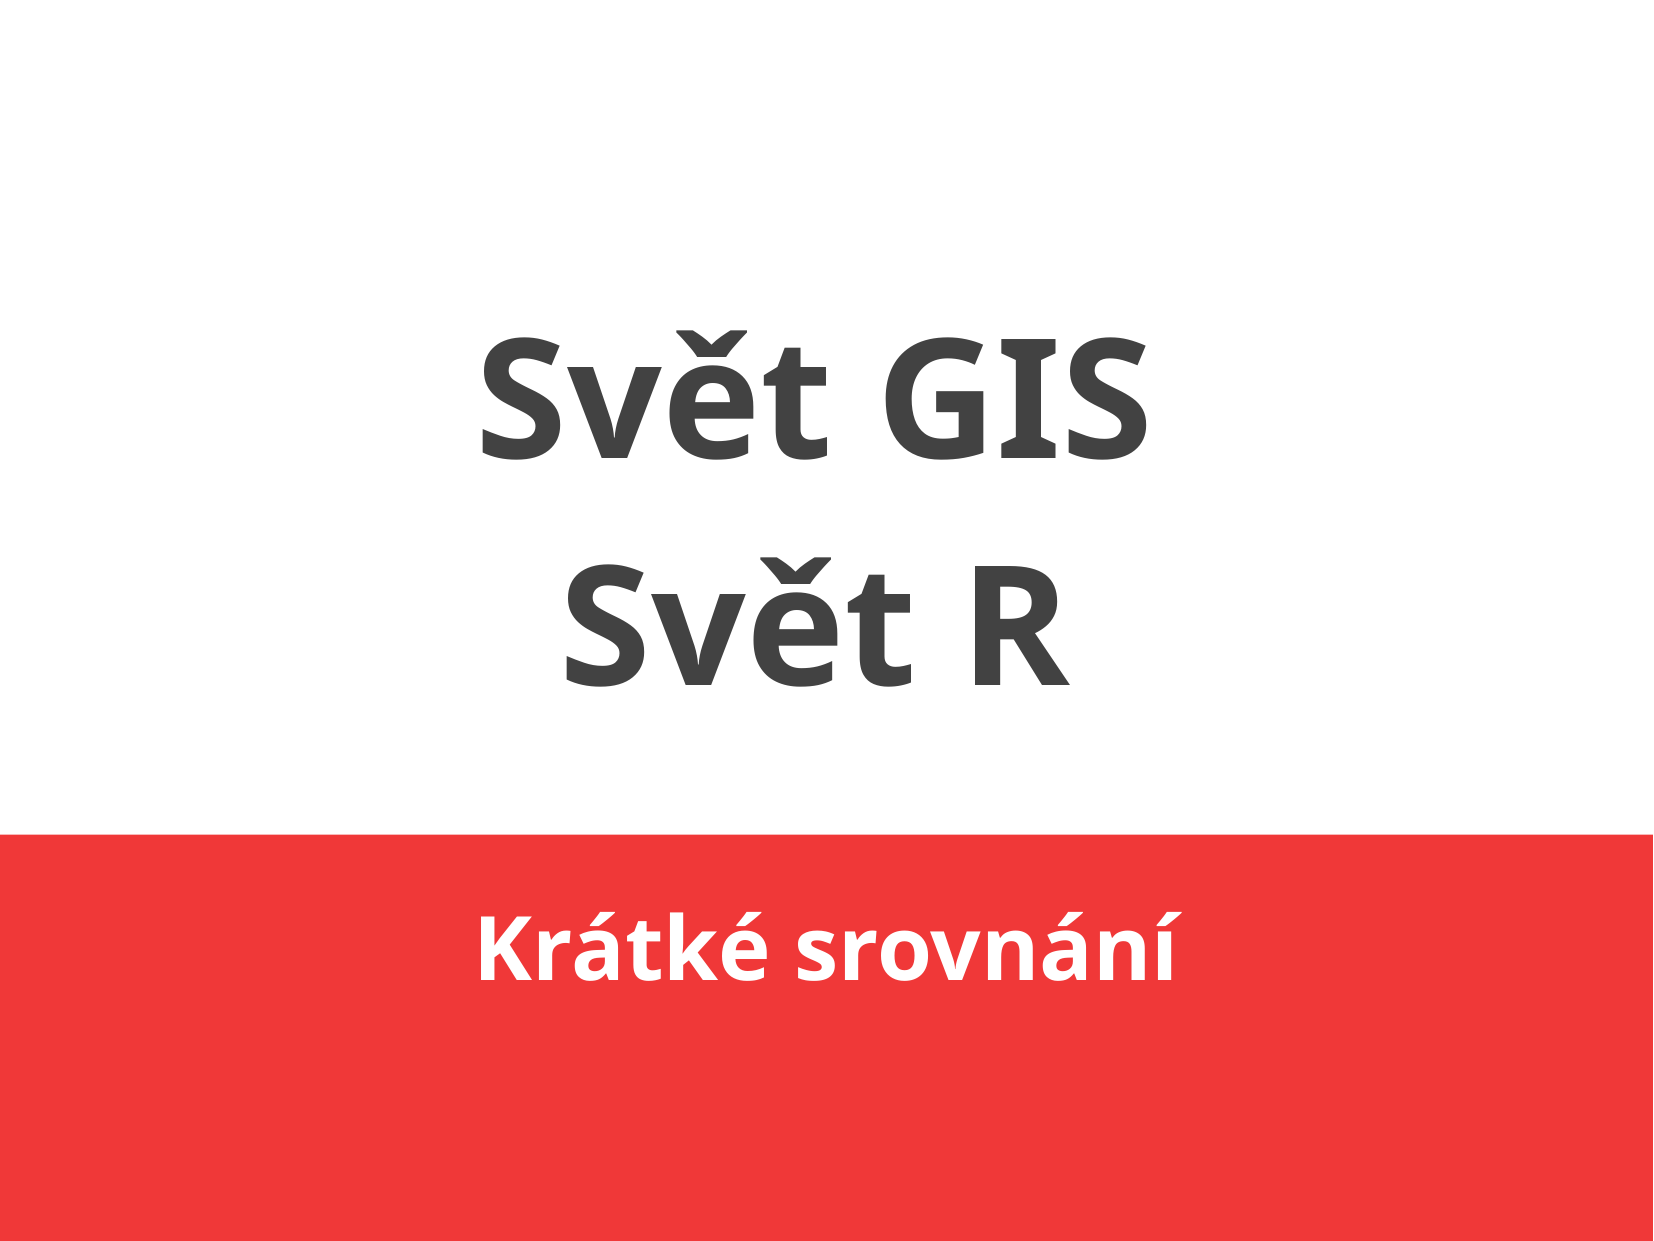

# Svět GIS Svět R
Krátké srovnání